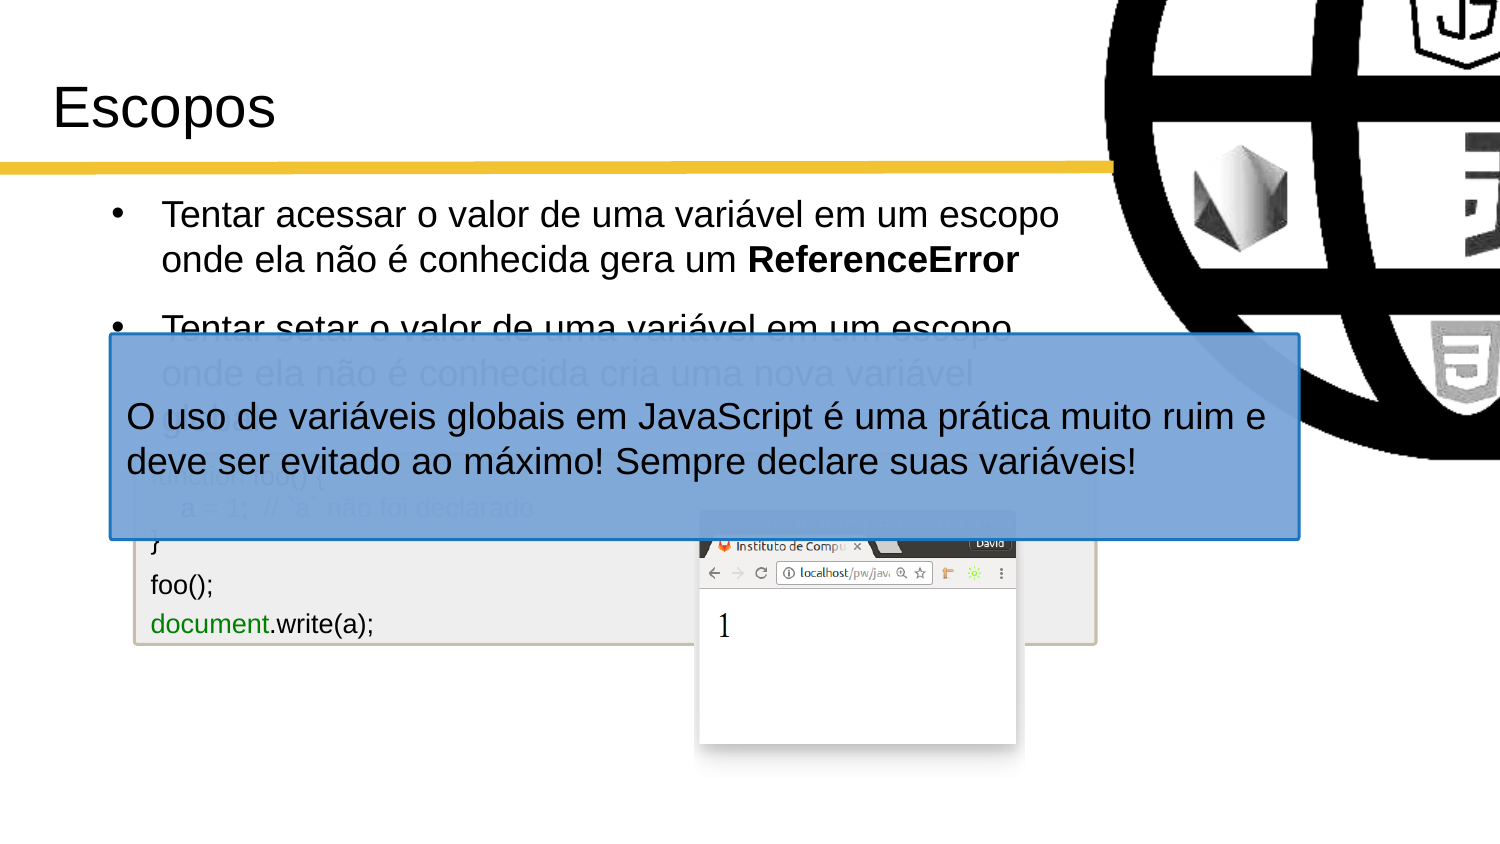

Escopos
Tentar acessar o valor de uma variável em um escopo onde ela não é conhecida gera um ReferenceError
Tentar setar o valor de uma variável em um escopo onde ela não é conhecida cria uma nova variável global
O uso de variáveis globais em JavaScript é uma prática muito ruim e
deve ser evitado ao máximo! Sempre declare suas variáveis!
function foo() {
 a = 1; // `a` não foi declarado
}
foo();
document.write(a);